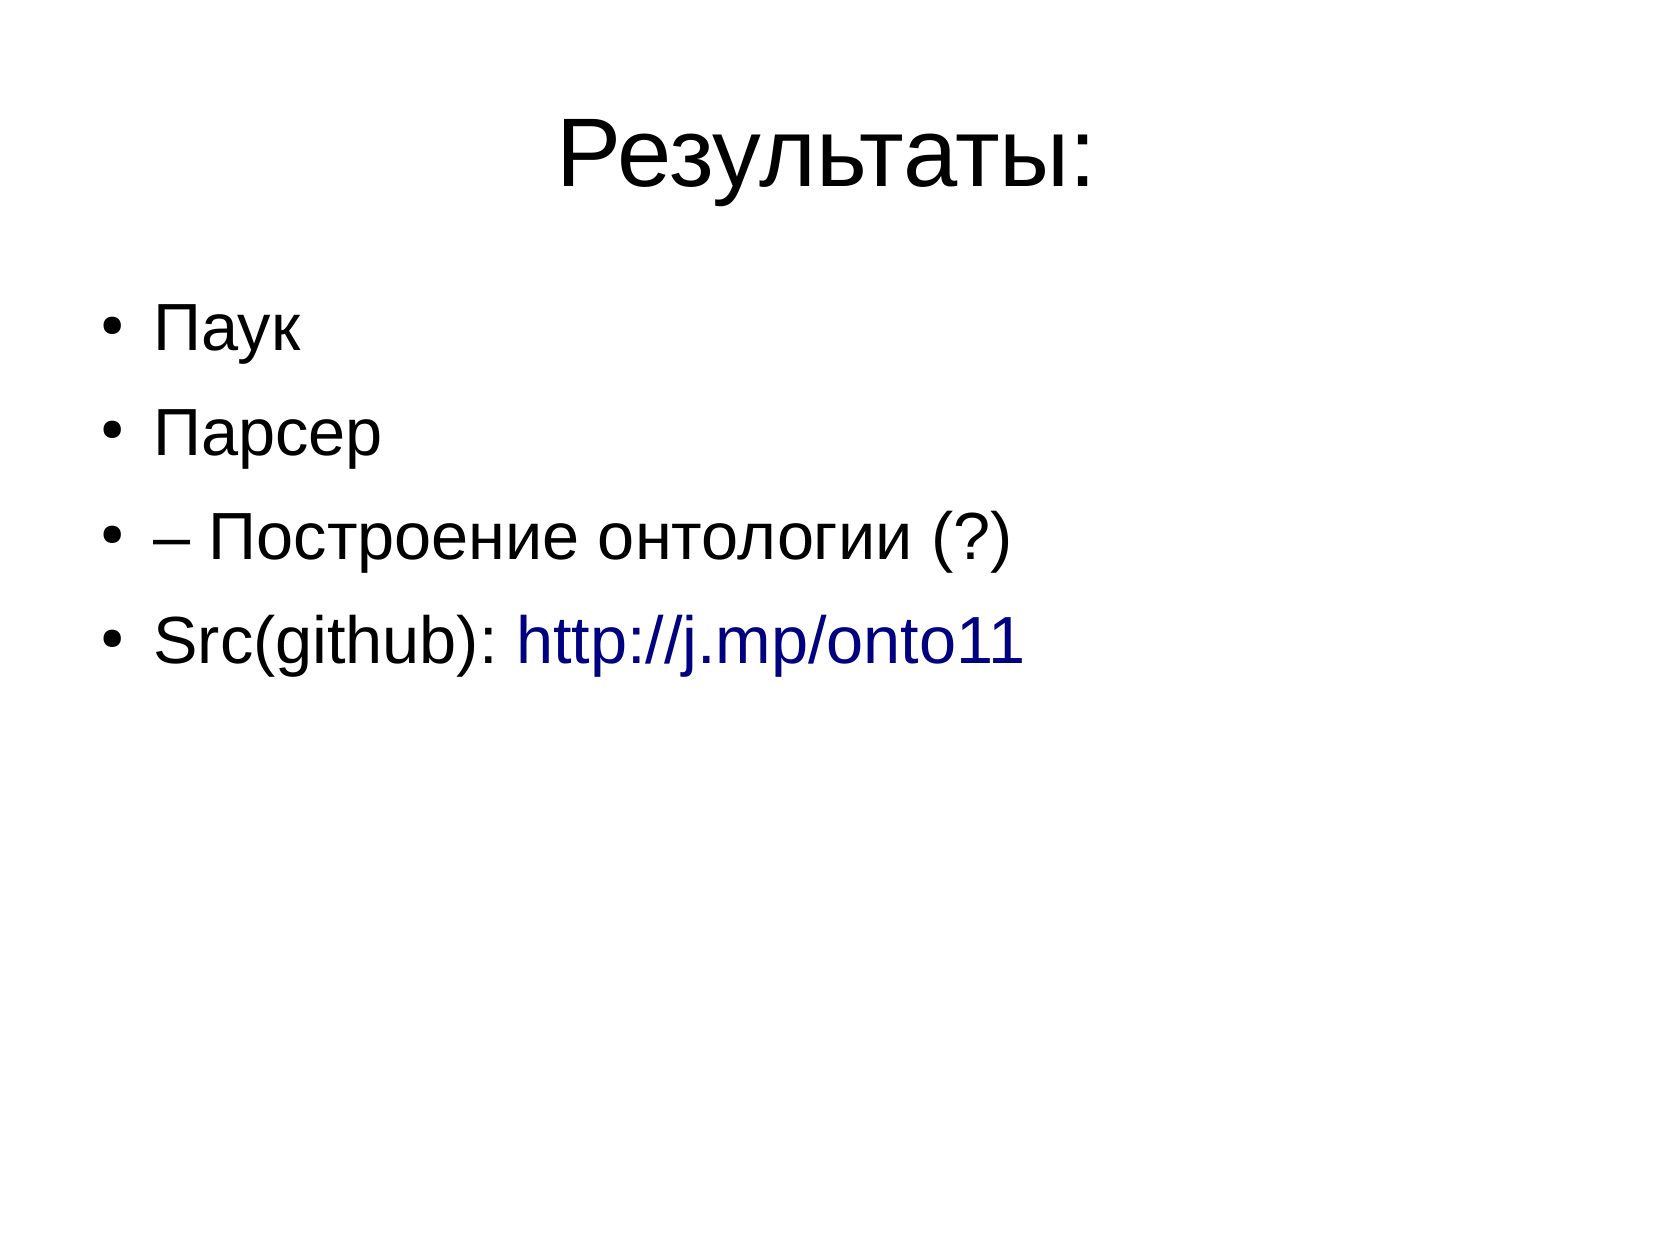

# Результаты:
Паук
Парсер
– Построение онтологии (?)
Src(github): http://j.mp/onto11